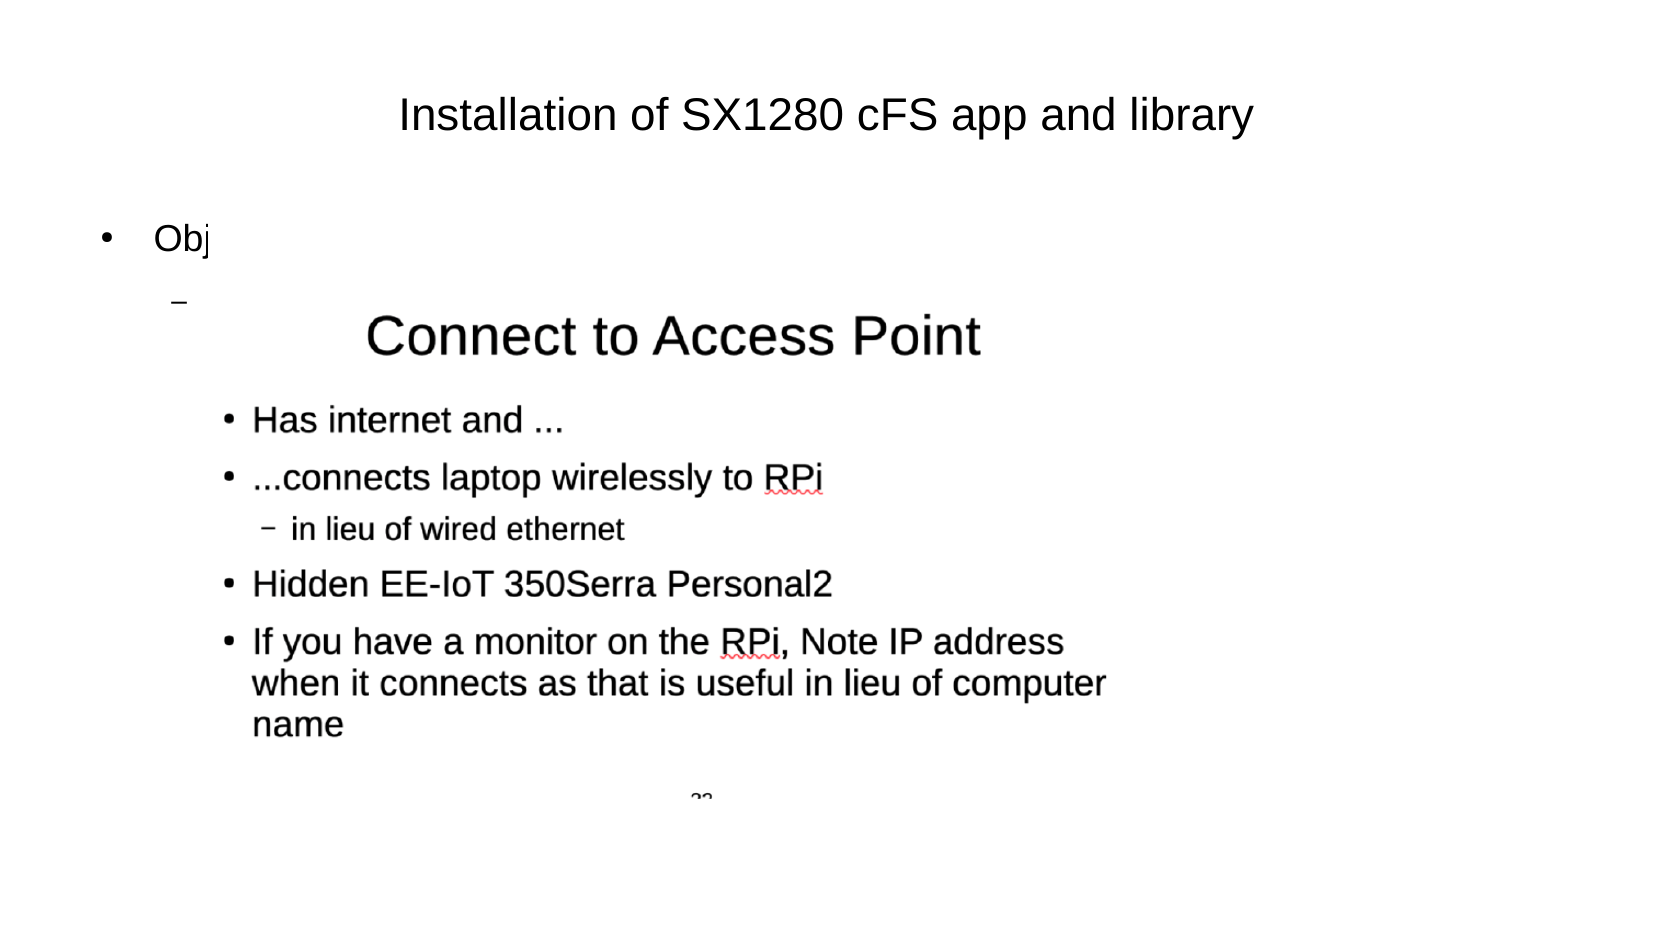

# Installation of SX1280 cFS app and library
Objectives